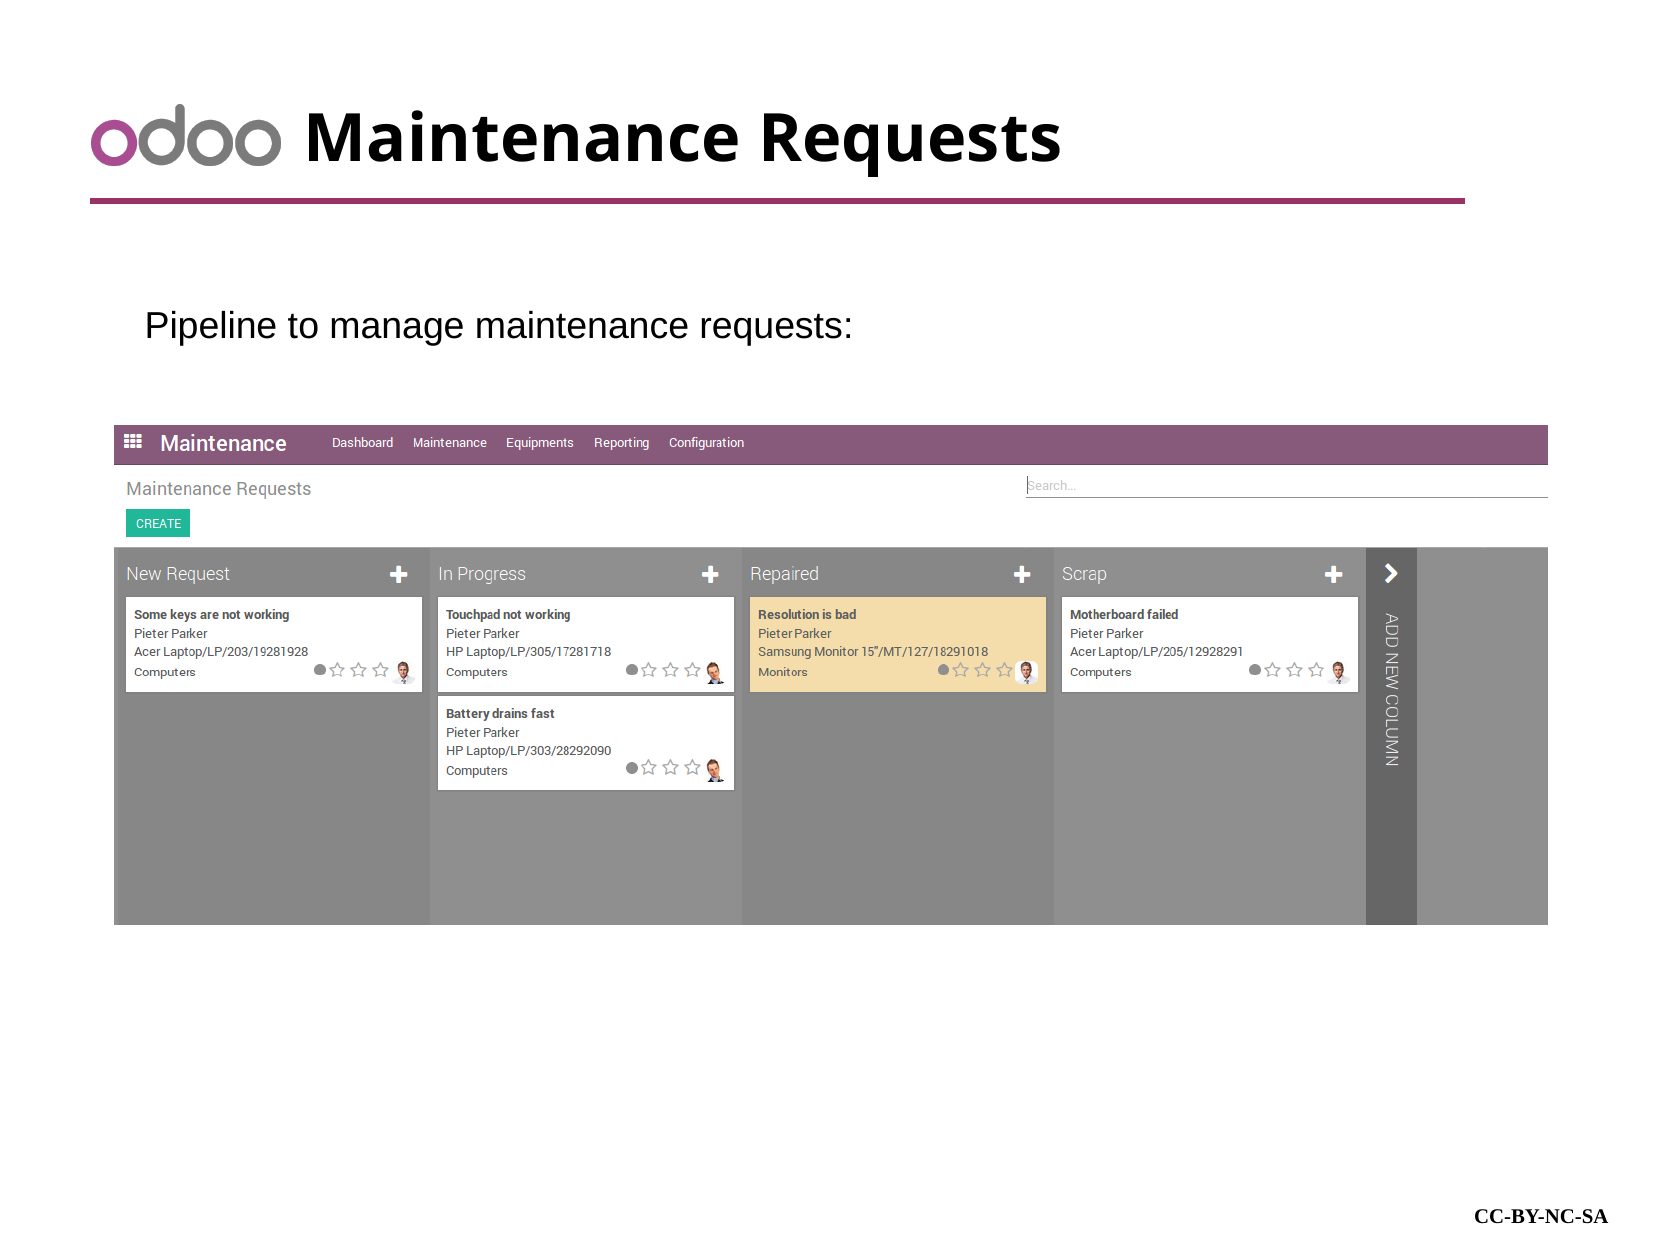

# Maintenance Requests
Pipeline to manage maintenance requests: